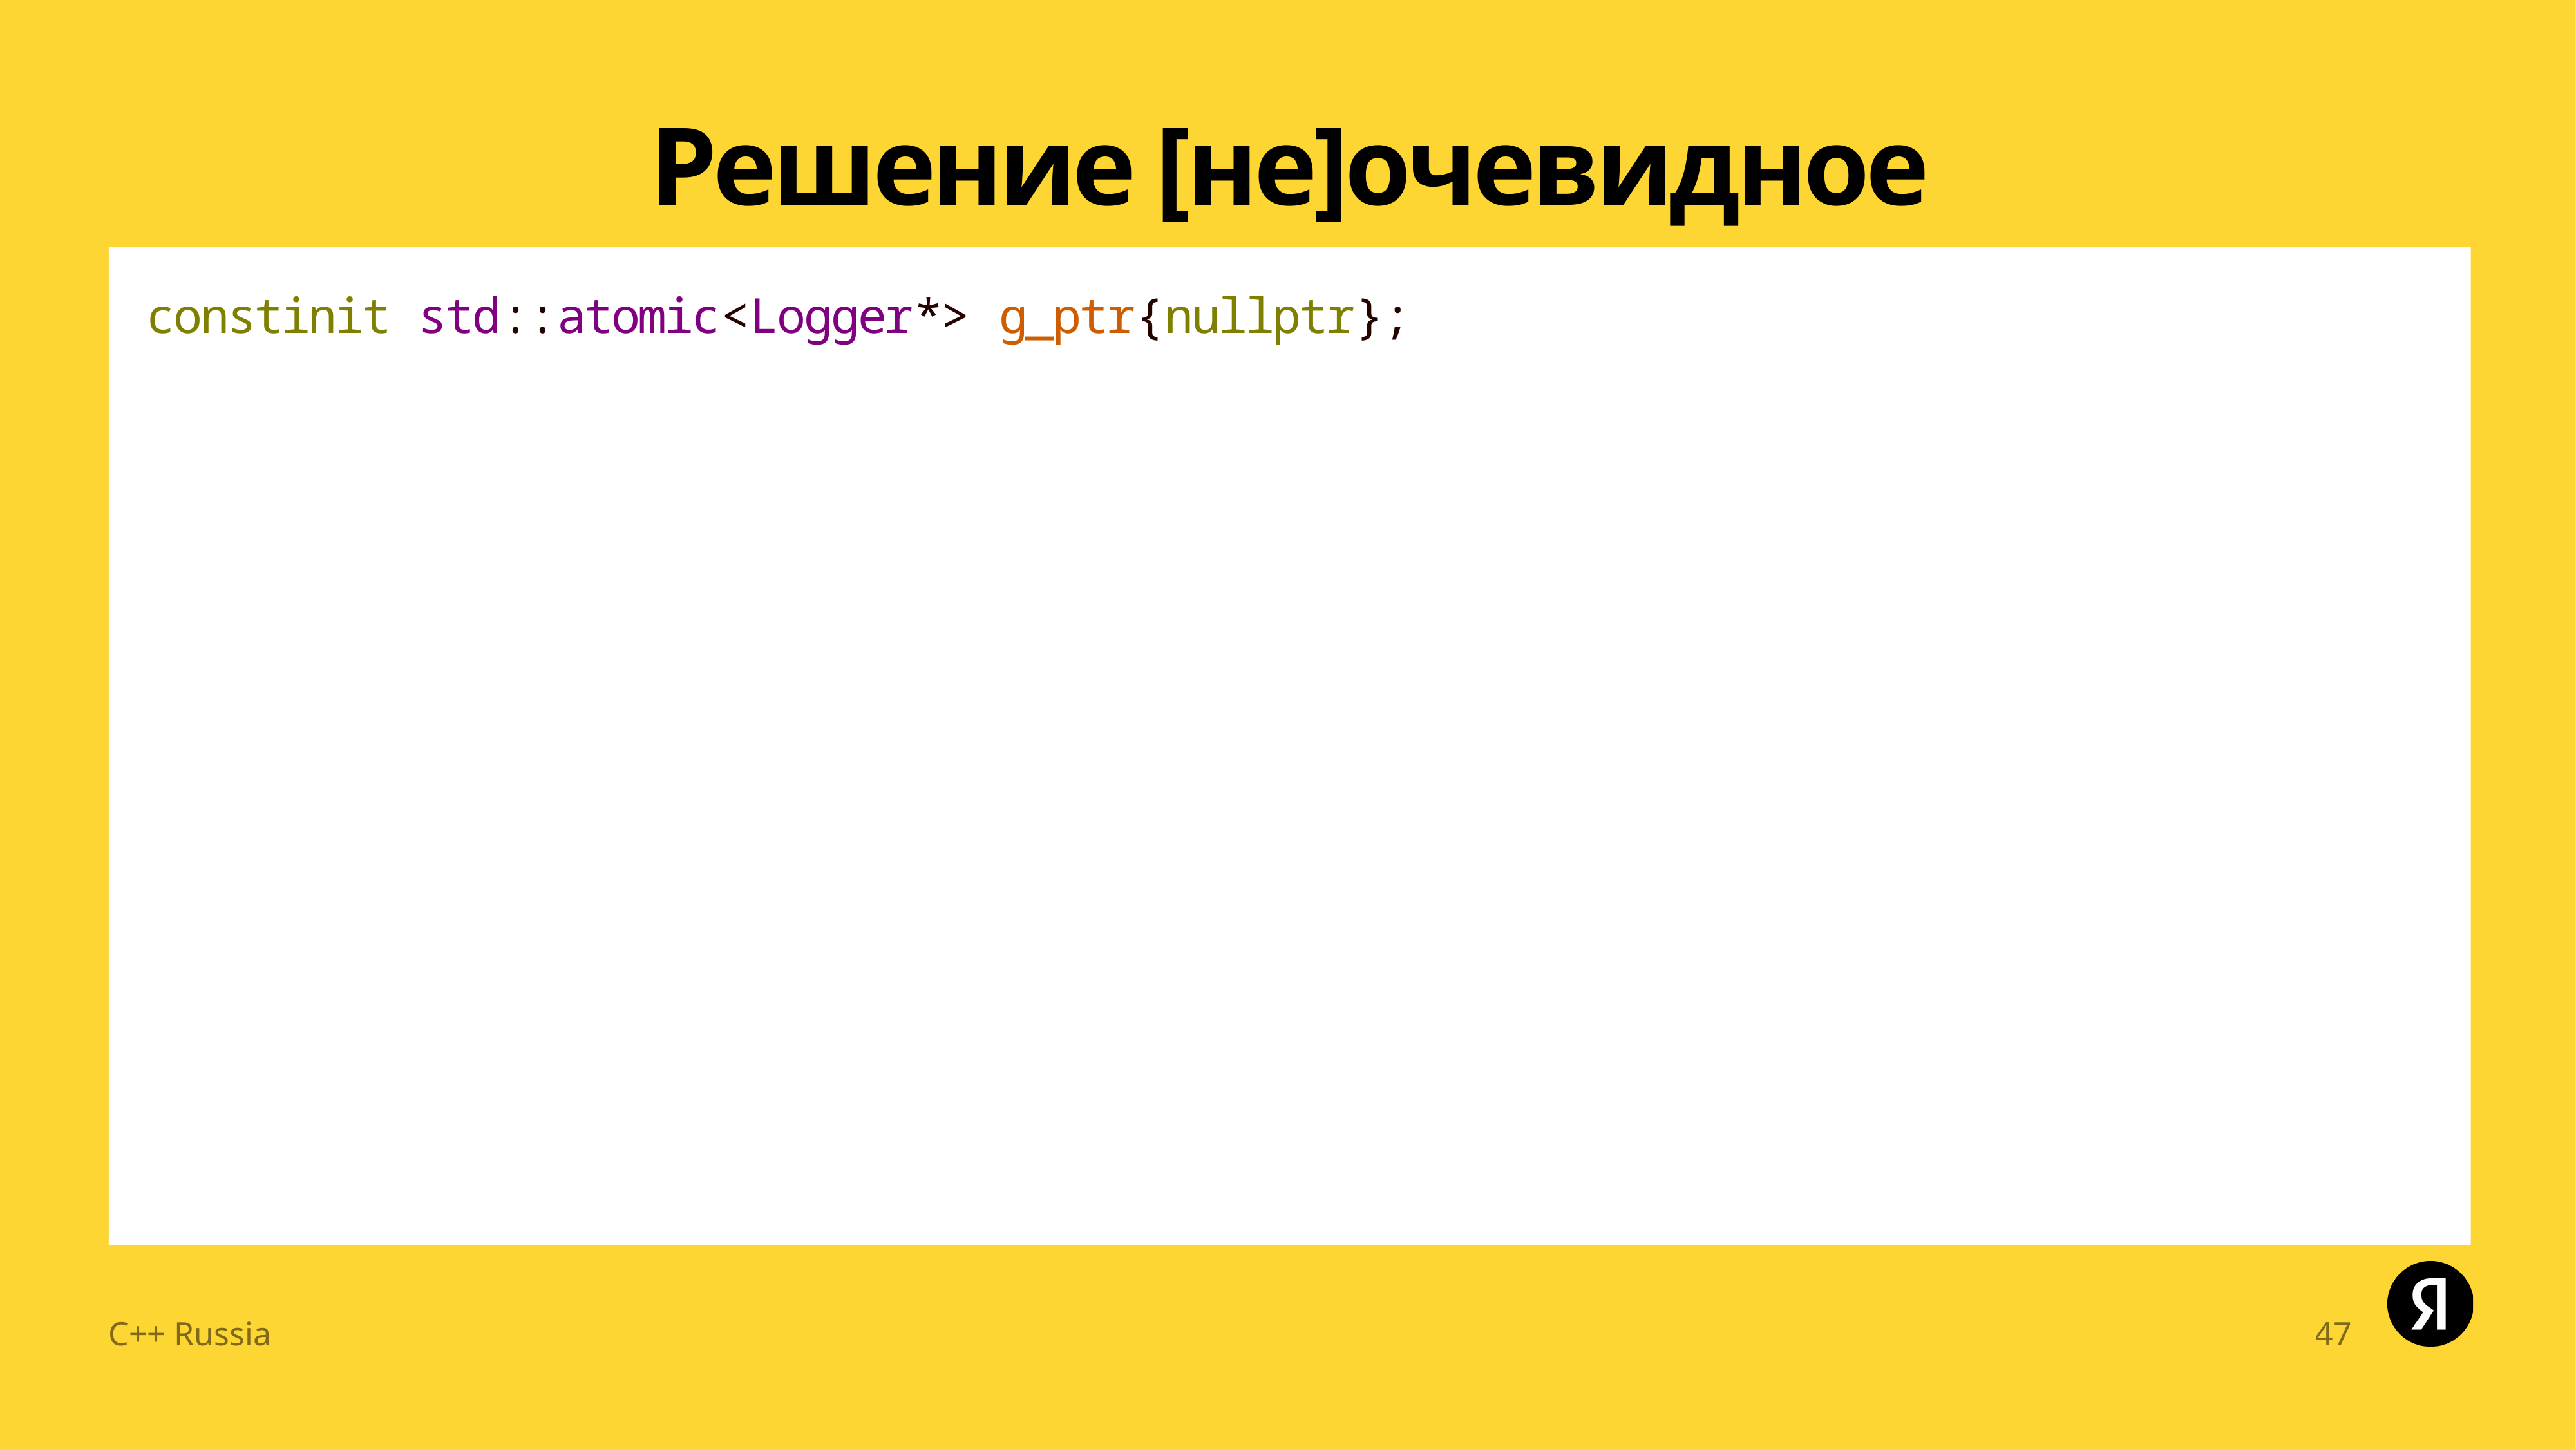

Решение [не]очевидное
# constinit std::atomic<Logger*> g_ptr{nullptr};
C++ Russia
47